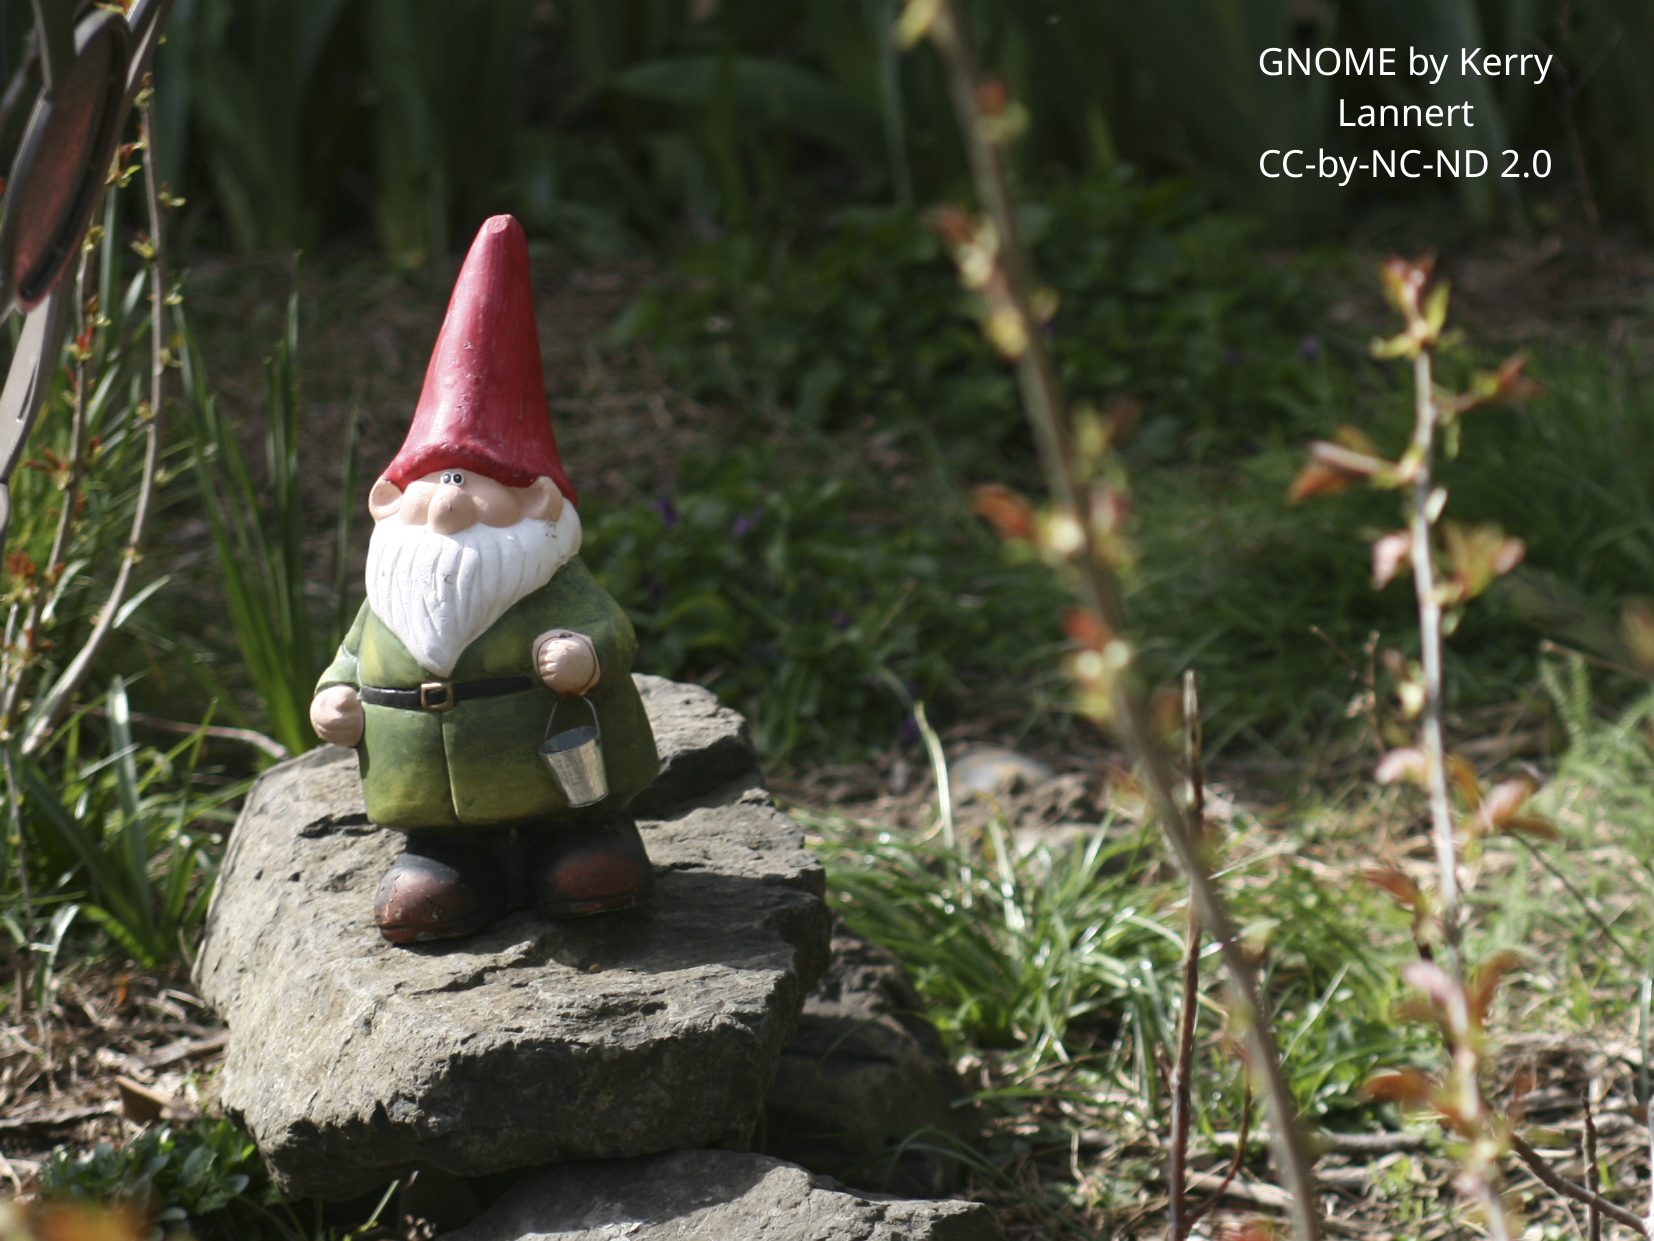

GNOME by Kerry Lannert
CC-by-NC-ND 2.0
#